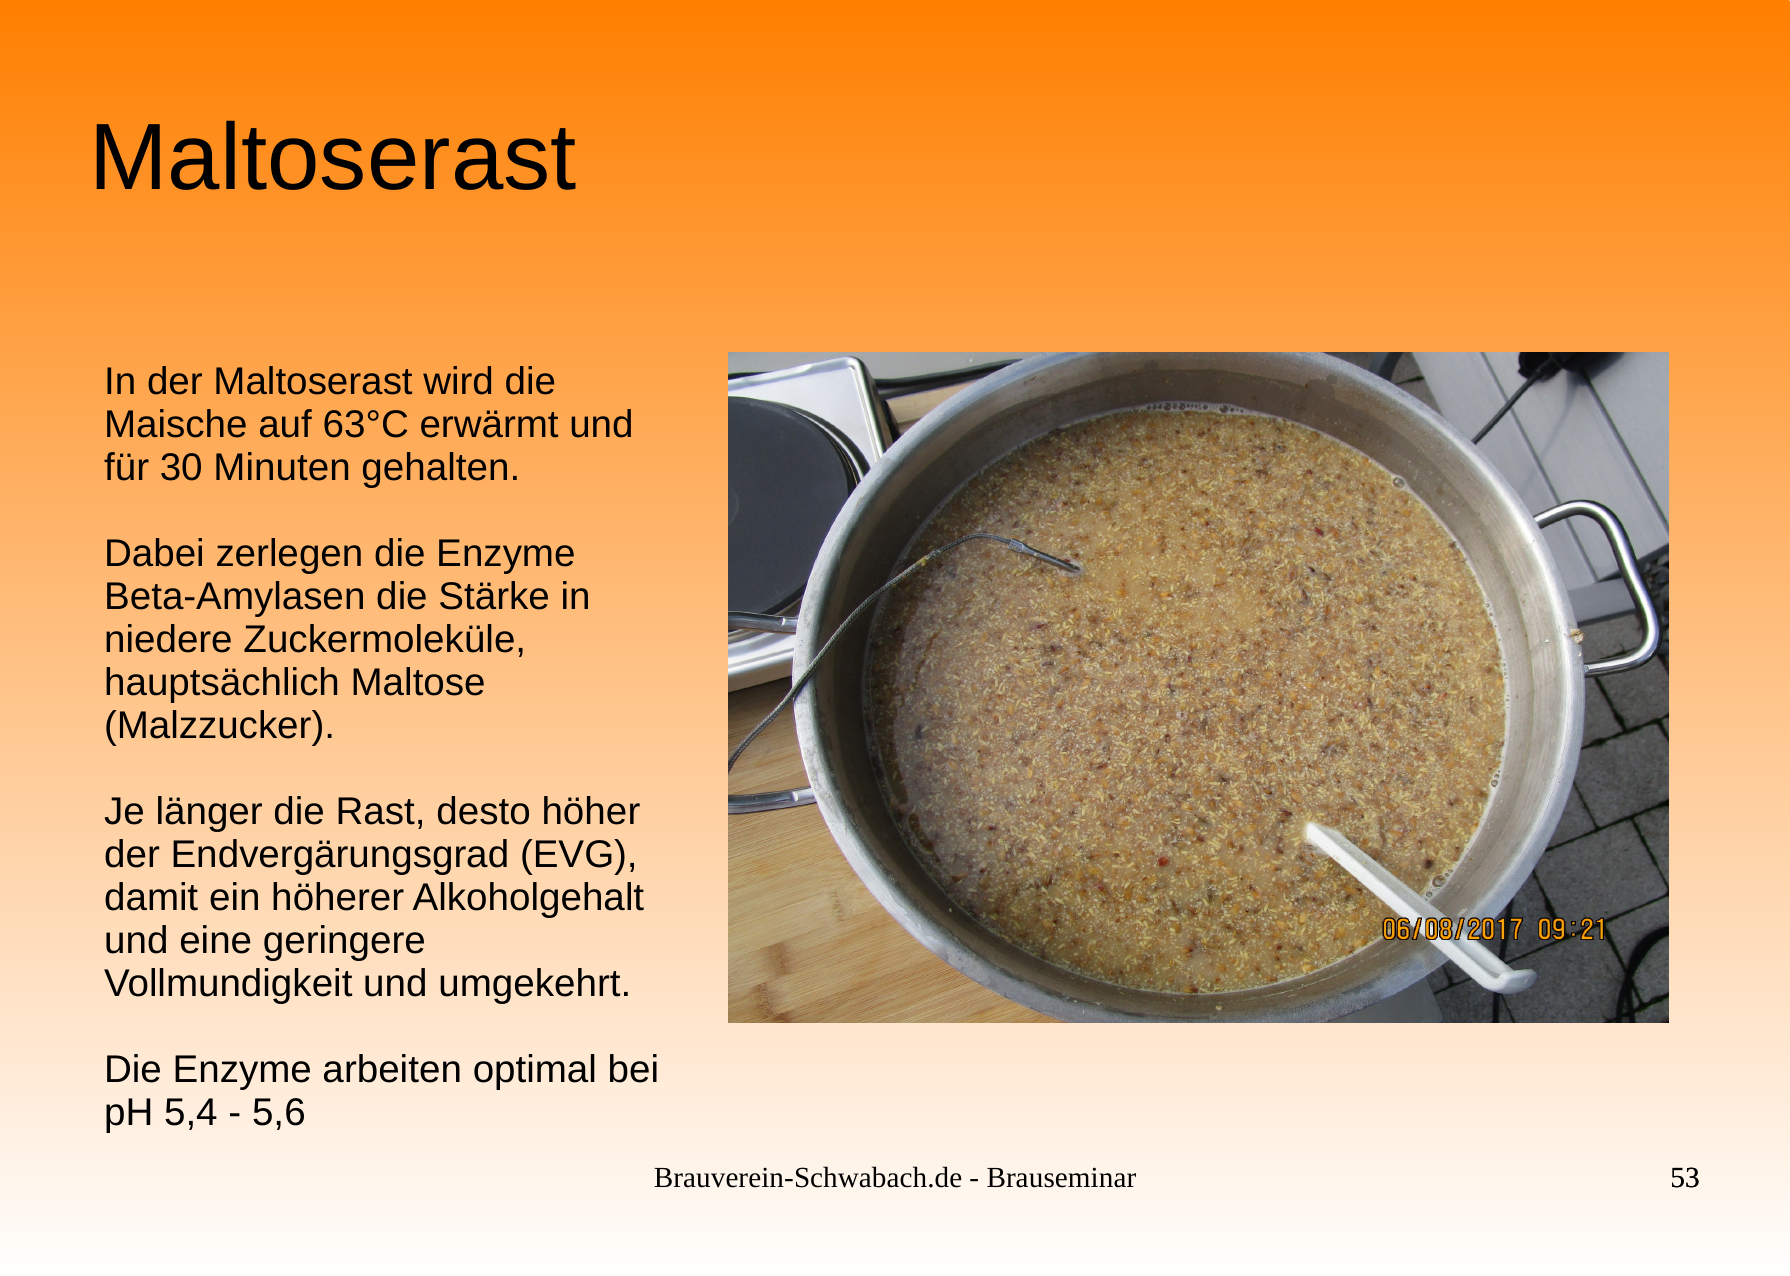

# Maltoserast
In der Maltoserast wird die Maische auf 63°C erwärmt und für 30 Minuten gehalten.
Dabei zerlegen die Enzyme Beta-Amylasen die Stärke in niedere Zuckermoleküle, hauptsächlich Maltose (Malzzucker).
Je länger die Rast, desto höher der Endvergärungsgrad (EVG), damit ein höherer Alkoholgehalt und eine geringere Vollmundigkeit und umgekehrt.
Die Enzyme arbeiten optimal bei pH 5,4 - 5,6
Brauverein-Schwabach.de - Brauseminar
53